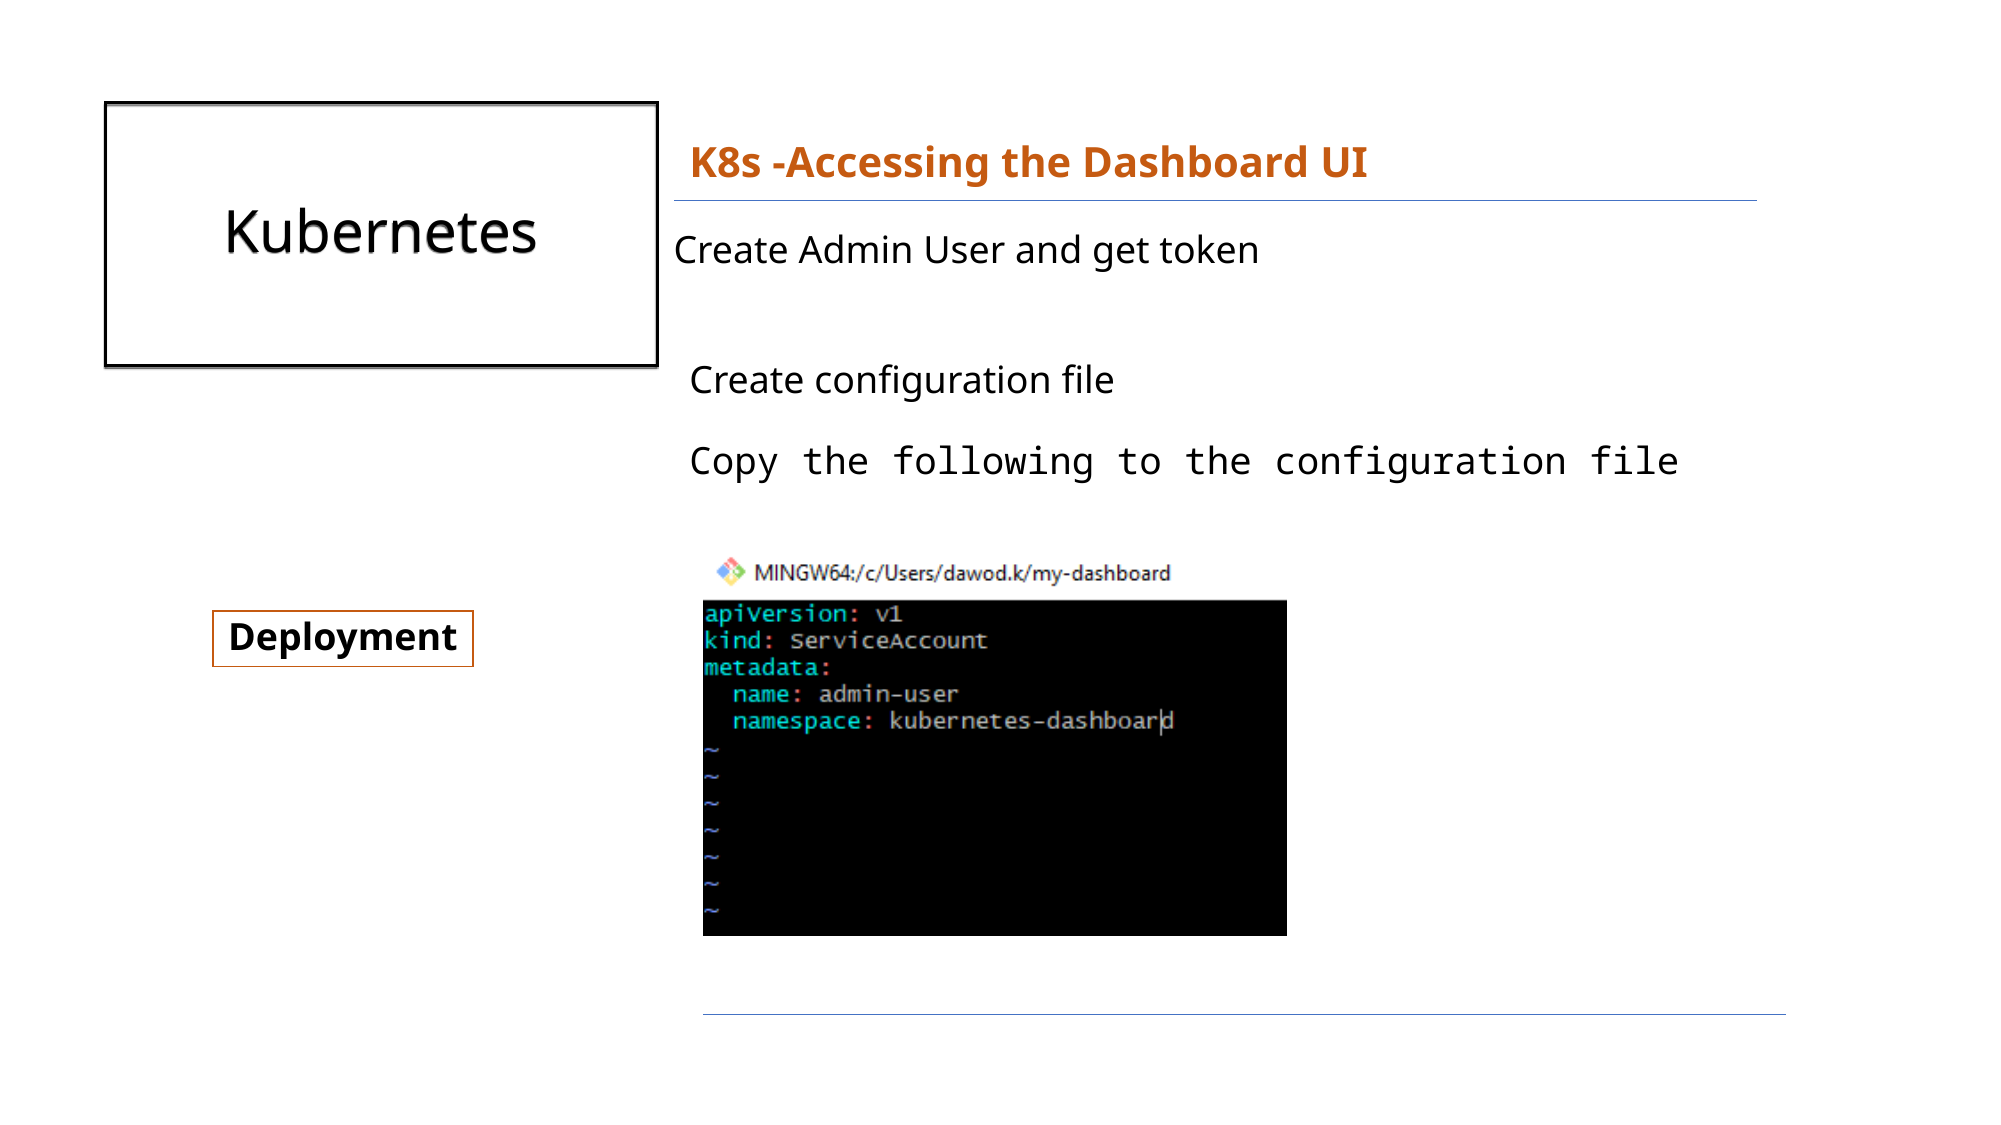

# Kubernetes
K8s -Accessing the Dashboard UI
Create Admin User and get token
Create configuration file
Copy the following to the configuration file
Deployment